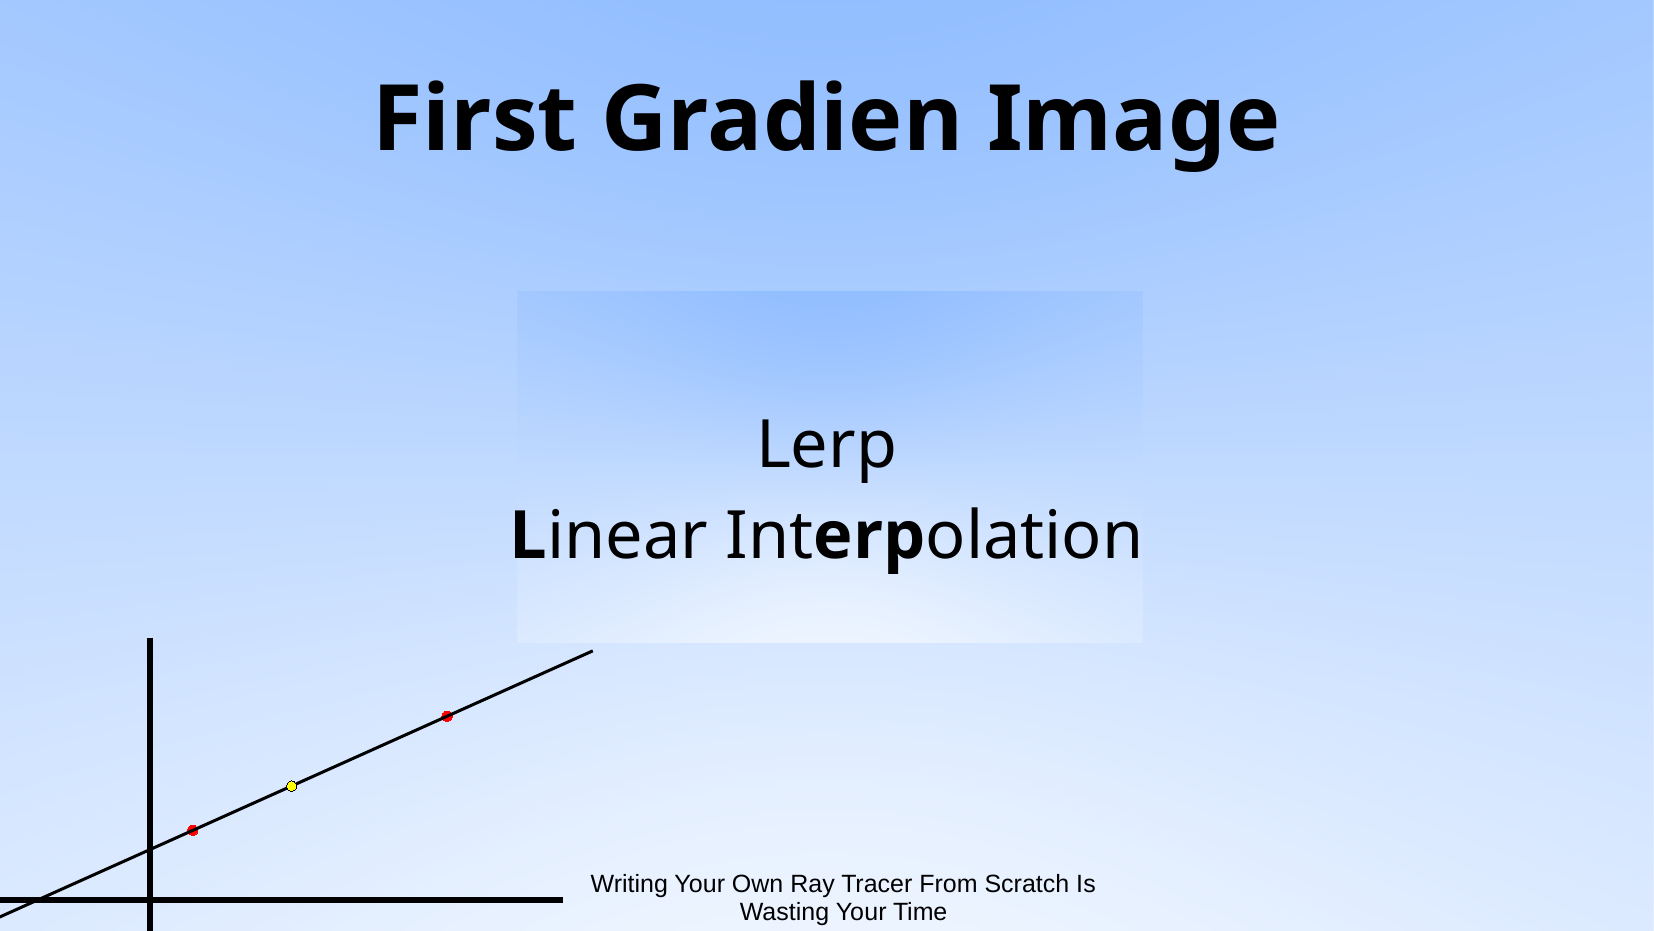

# First Gradien Image
Lerp
Linear Interpolation
Writing Your Own Ray Tracer From Scratch Is Wasting Your Time